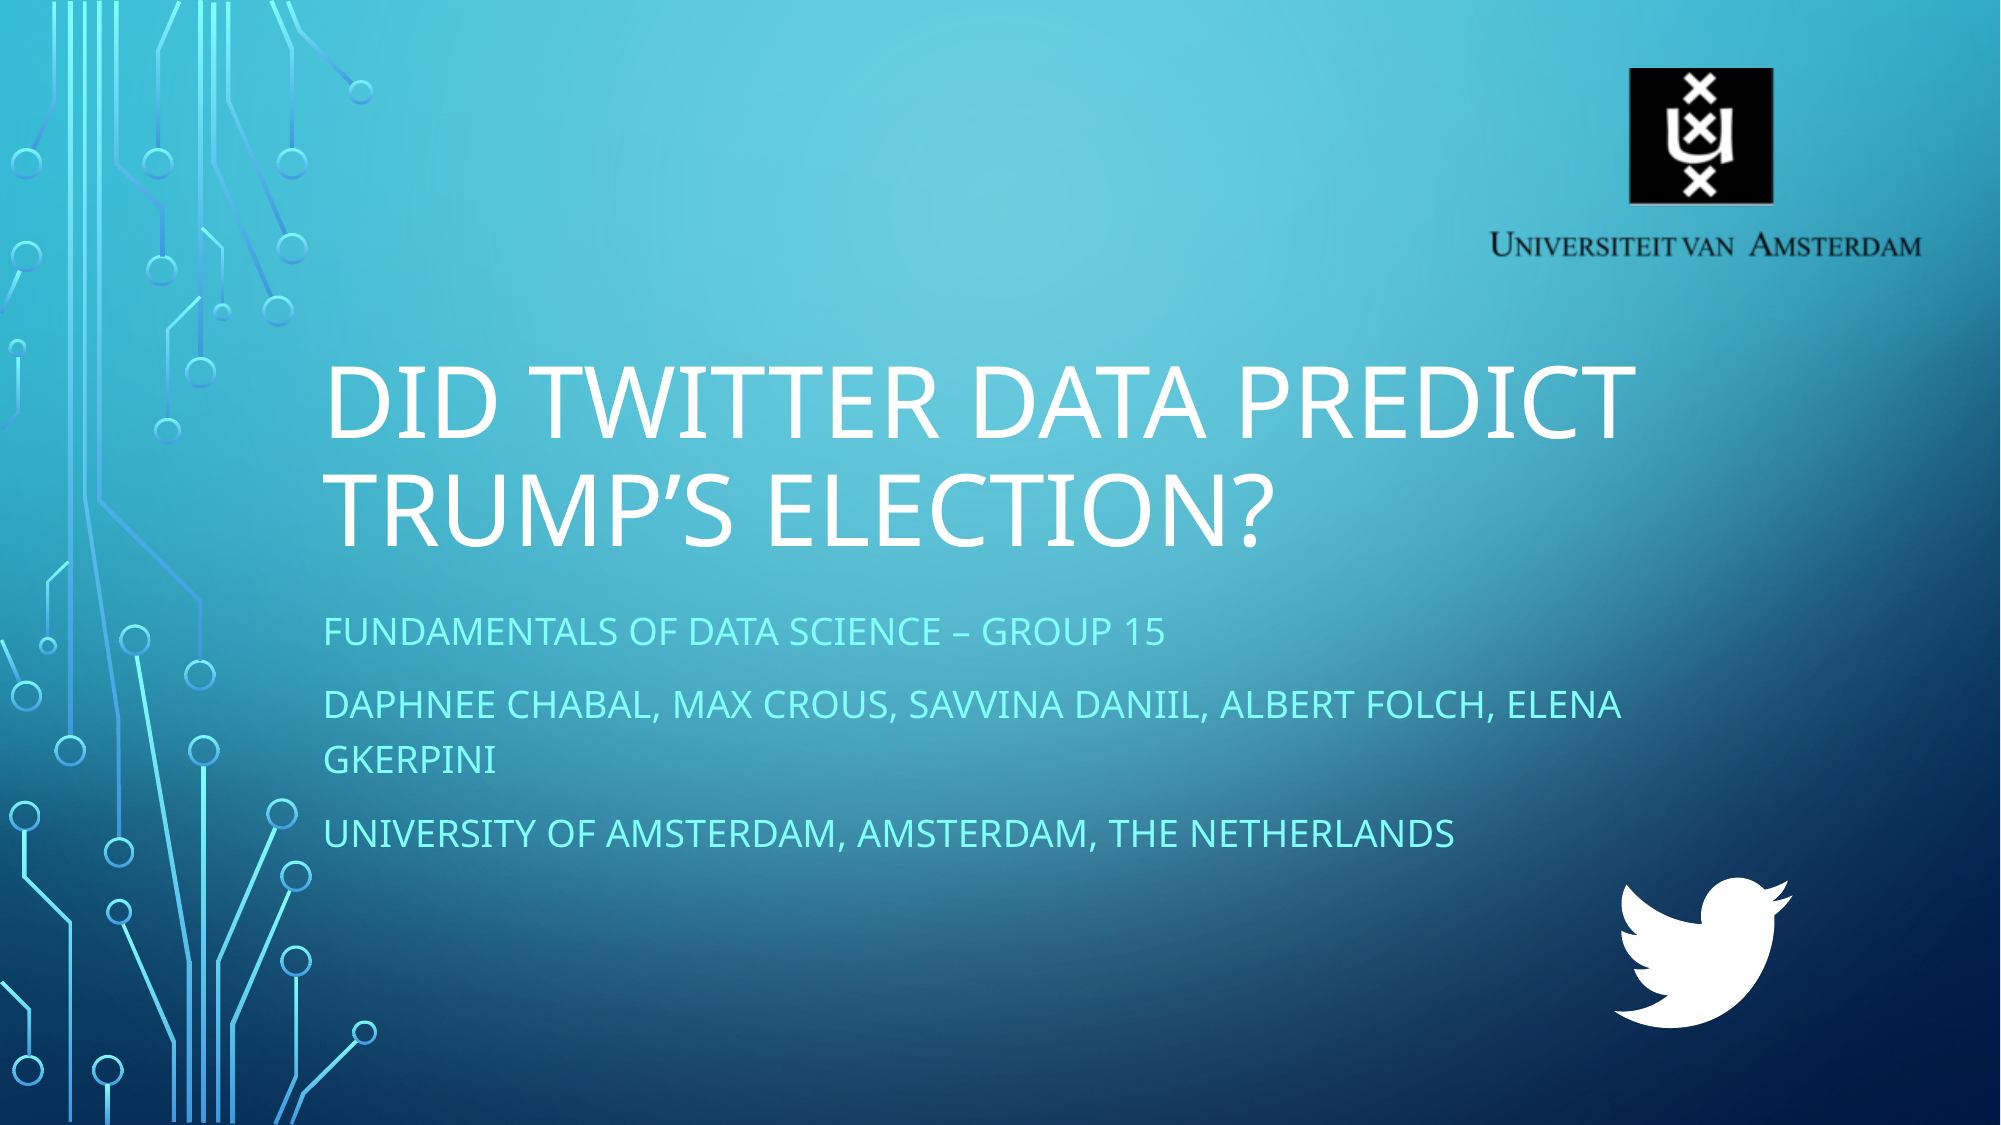

# Did Twitter data predict Trump’s election?
Fundamentals of data science – Group 15
Daphnee chabal, Max Crous, Savvina Daniil, Albert Folch, Elena Gkerpini
University of Amsterdam, Amsterdam, The Netherlands